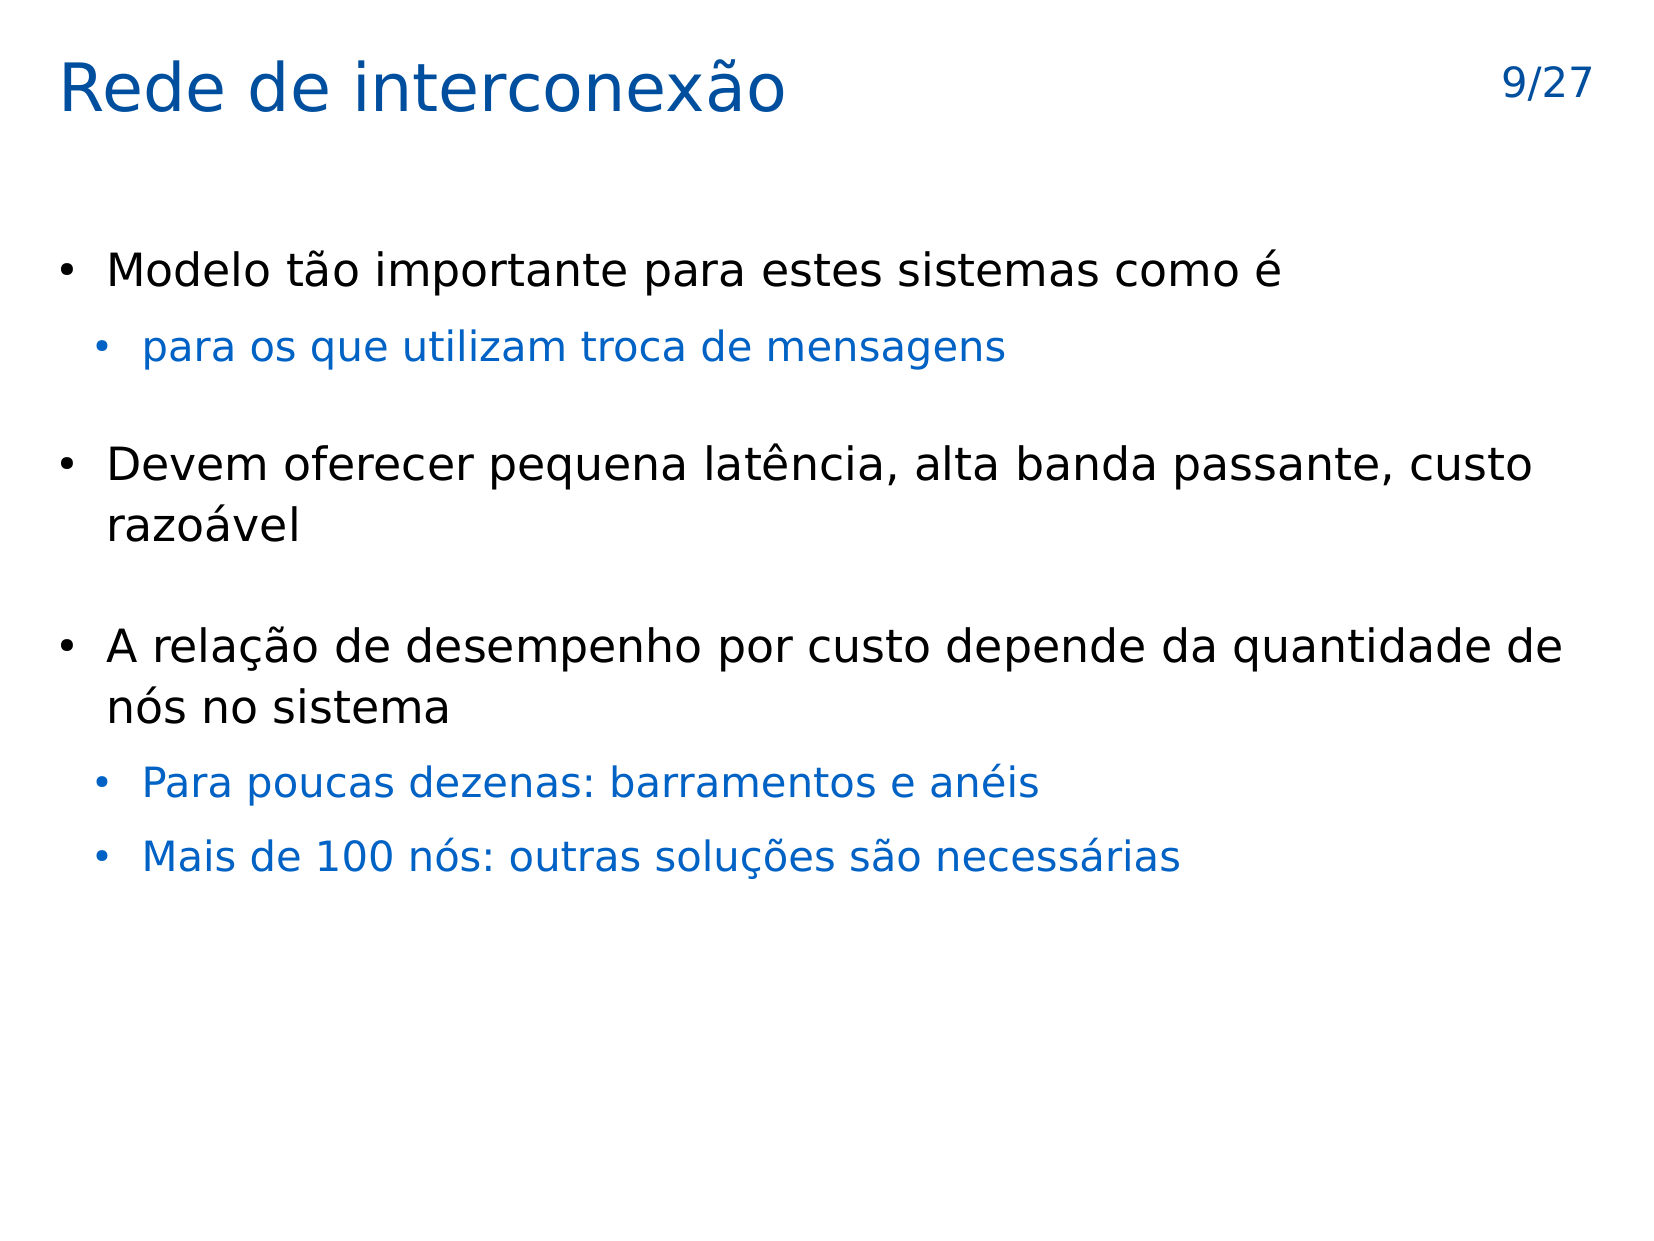

# Rede de interconexão
9
Modelo tão importante para estes sistemas como é
para os que utilizam troca de mensagens
Devem oferecer pequena latência, alta banda passante, custo razoável
A relação de desempenho por custo depende da quantidade de nós no sistema
Para poucas dezenas: barramentos e anéis
Mais de 100 nós: outras soluções são necessárias